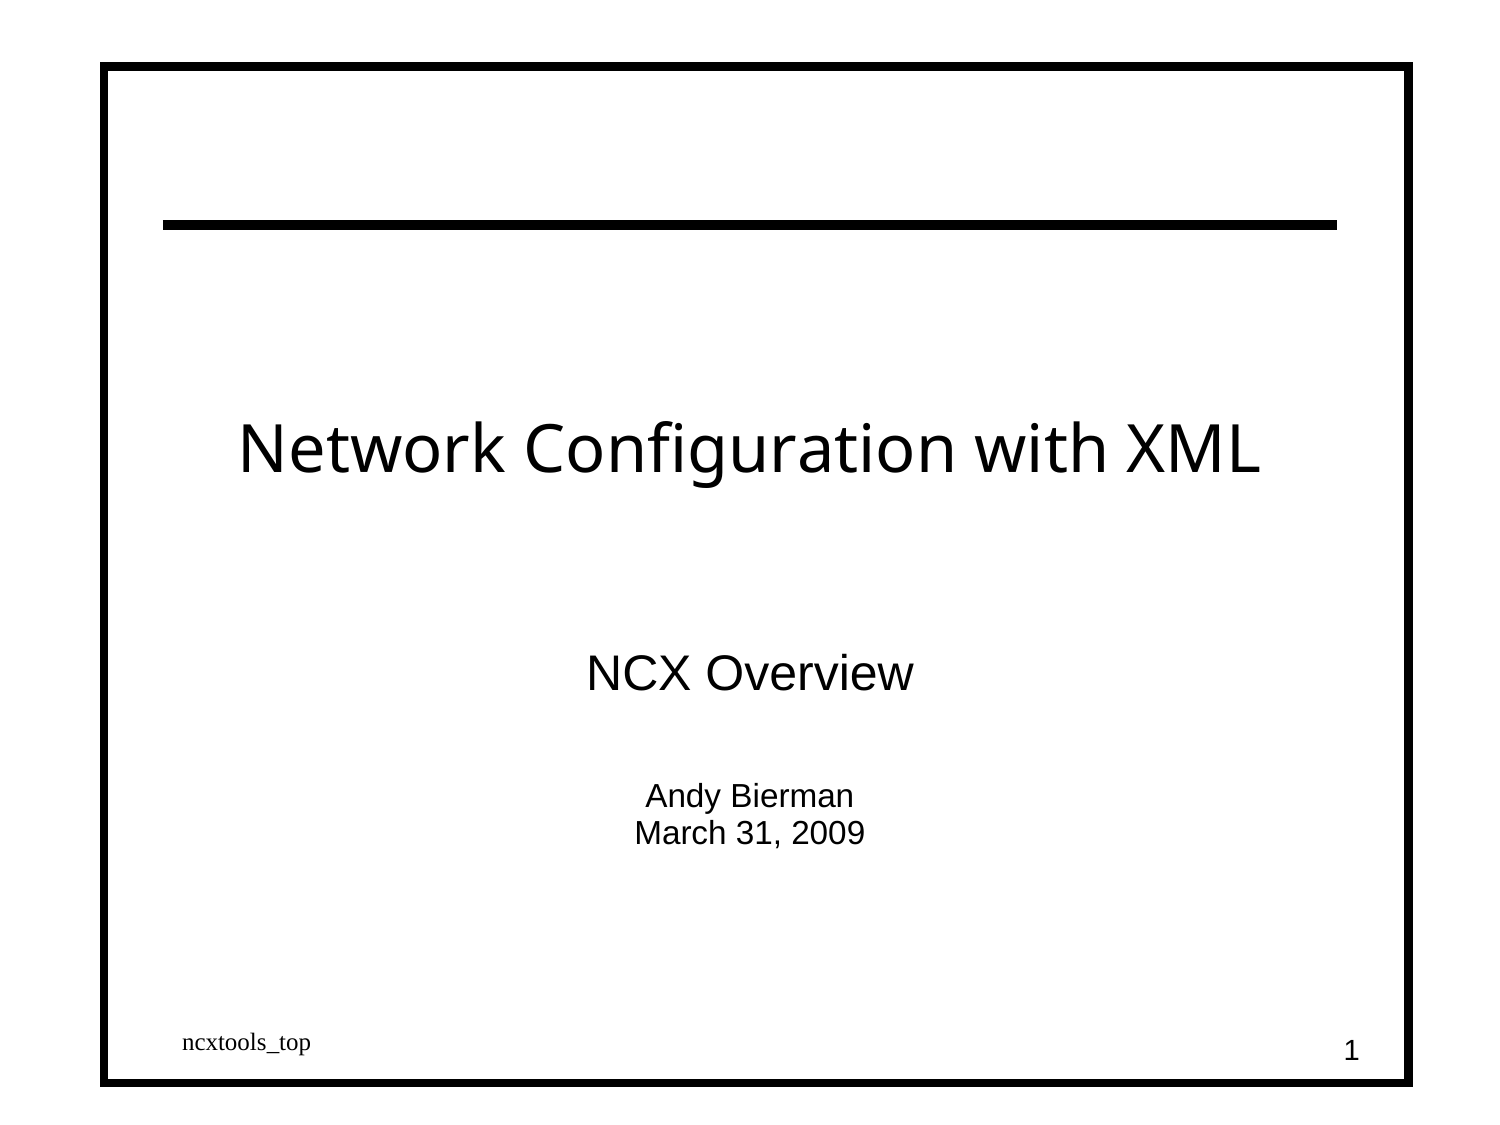

# Network Configuration with XML
NCX Overview
Andy Bierman
March 31, 2009
1